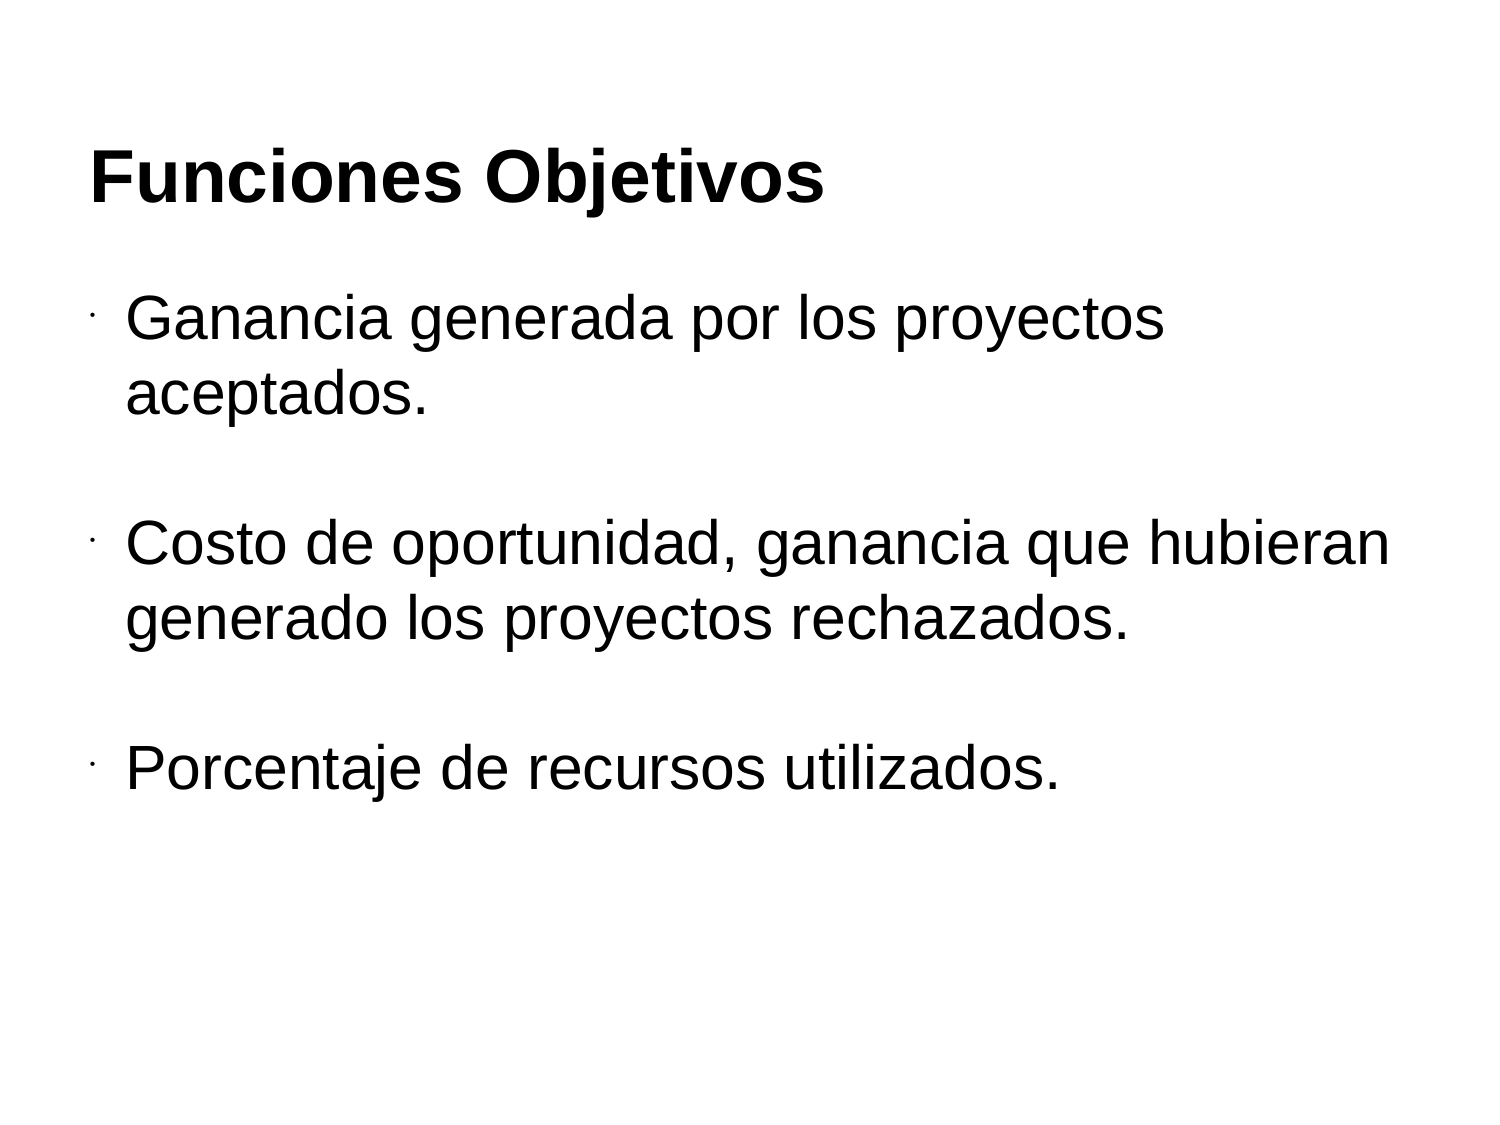

Funciones Objetivos
Ganancia generada por los proyectos aceptados.
Costo de oportunidad, ganancia que hubieran generado los proyectos rechazados.
Porcentaje de recursos utilizados.